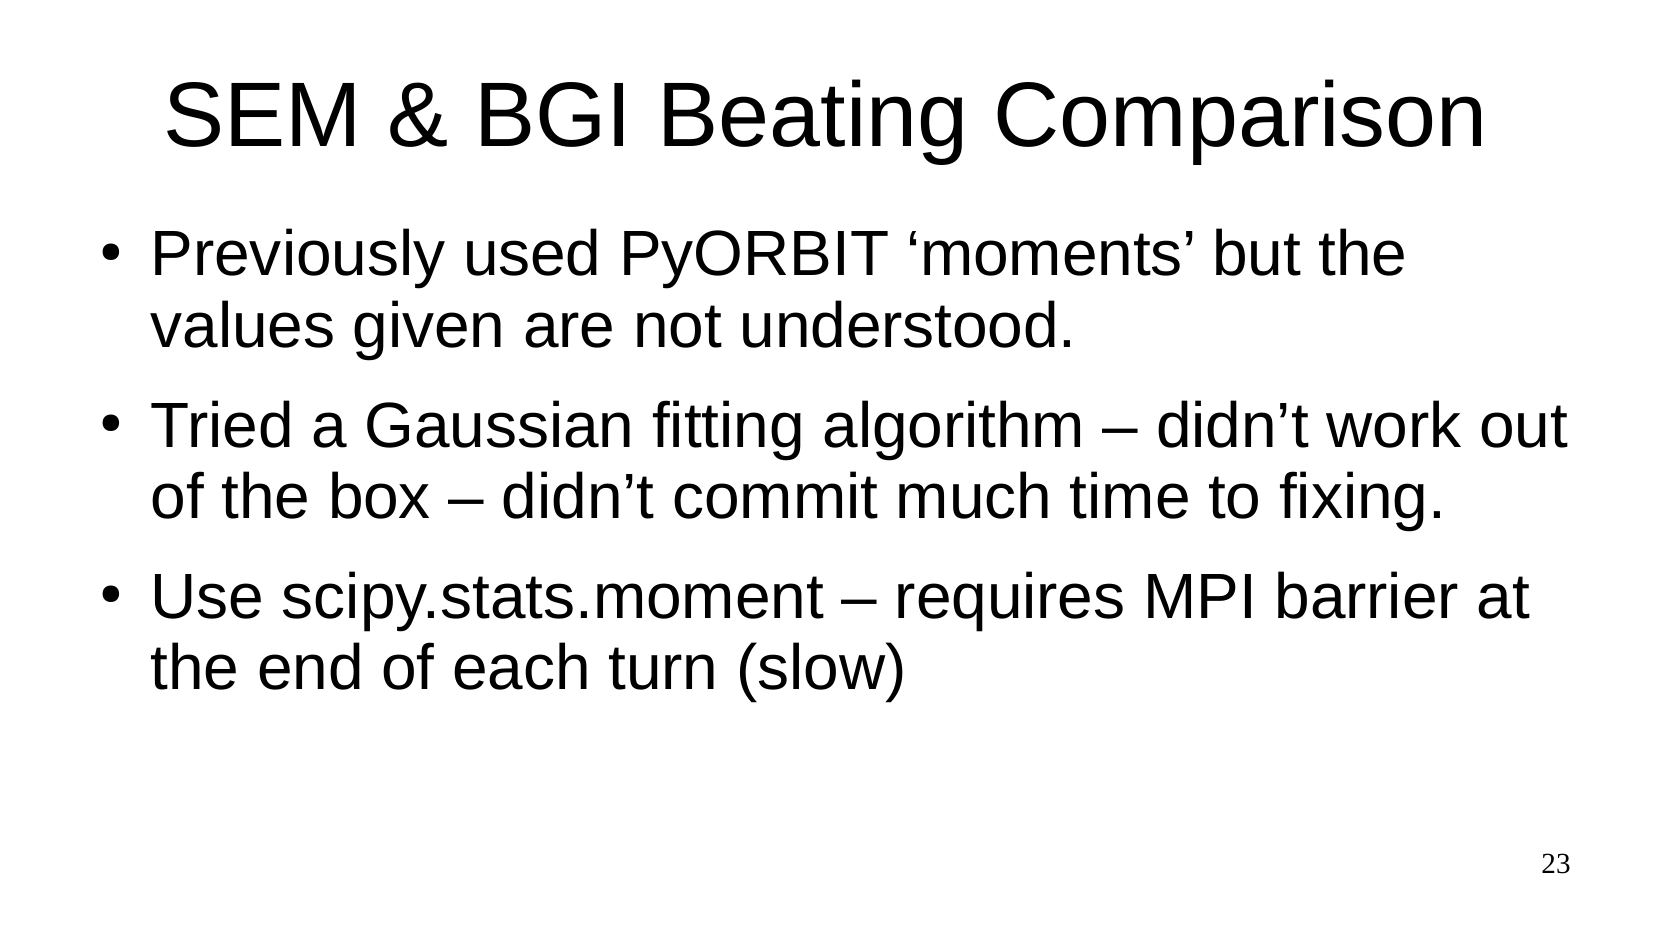

# SEM & BGI Beating Comparison
Previously used PyORBIT ‘moments’ but the values given are not understood.
Tried a Gaussian fitting algorithm – didn’t work out of the box – didn’t commit much time to fixing.
Use scipy.stats.moment – requires MPI barrier at the end of each turn (slow)
23